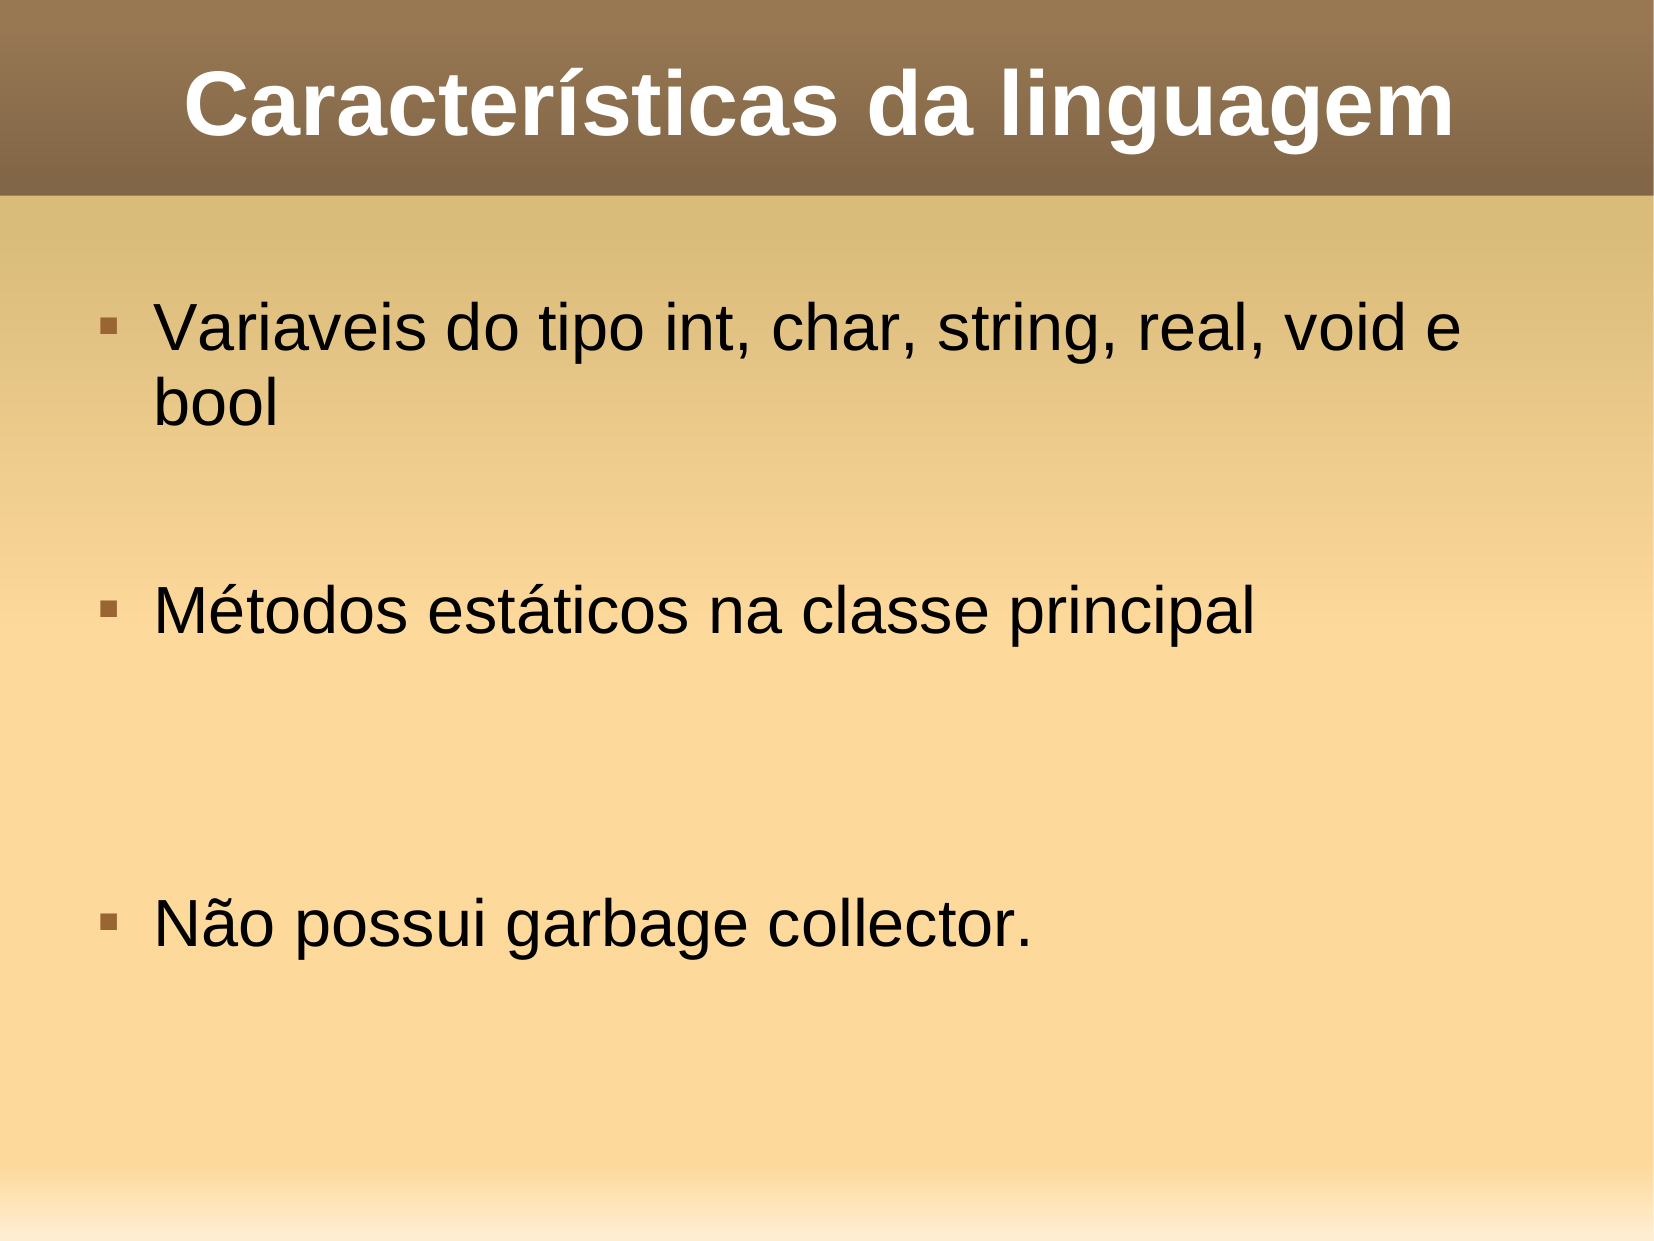

# Características da linguagem
Variaveis do tipo int, char, string, real, void e bool
Métodos estáticos na classe principal
Não possui garbage collector.